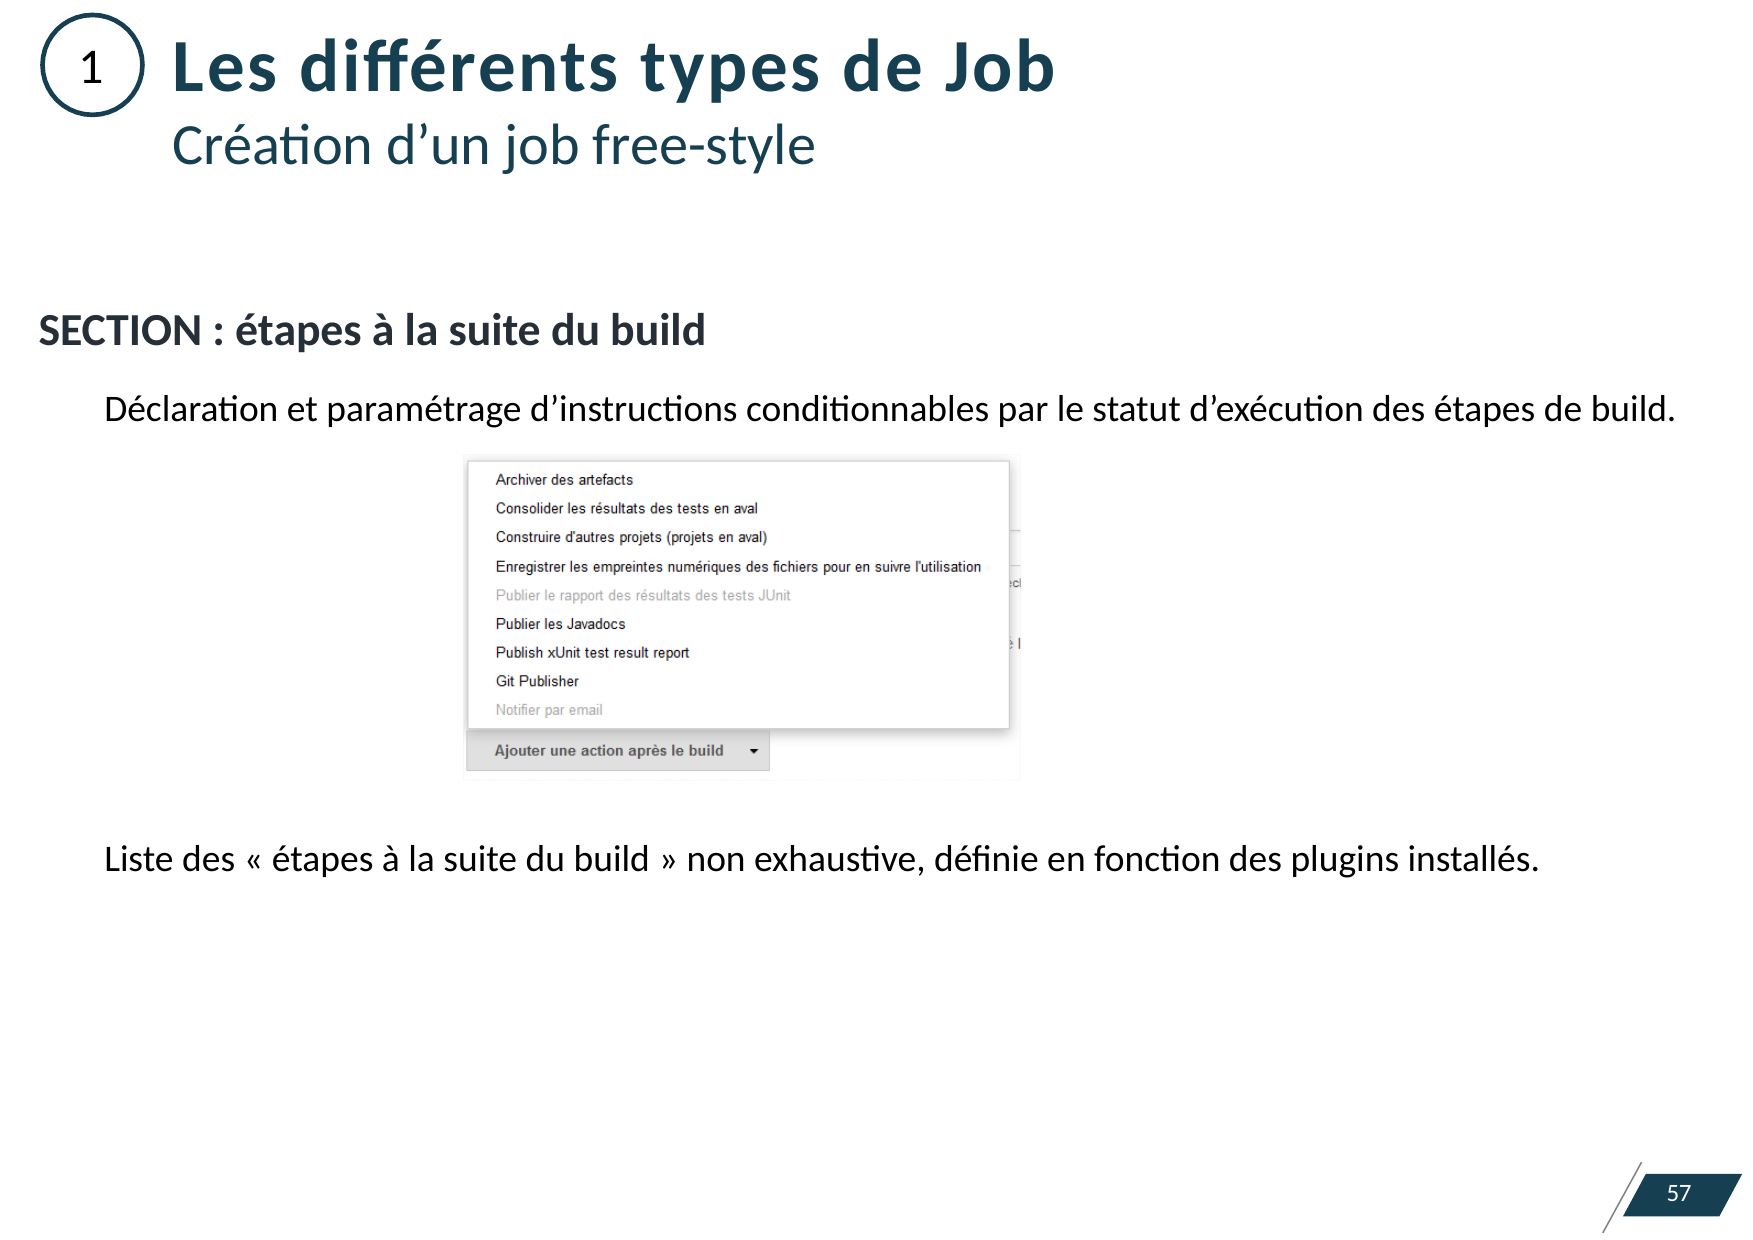

# Les différents types de Job Création d’un job free-style
1
SECTION : étapes à la suite du build
Déclaration et paramétrage d’instructions conditionnables par le statut d’exécution des étapes de build.
Liste des « étapes à la suite du build » non exhaustive, définie en fonction des plugins installés.
57